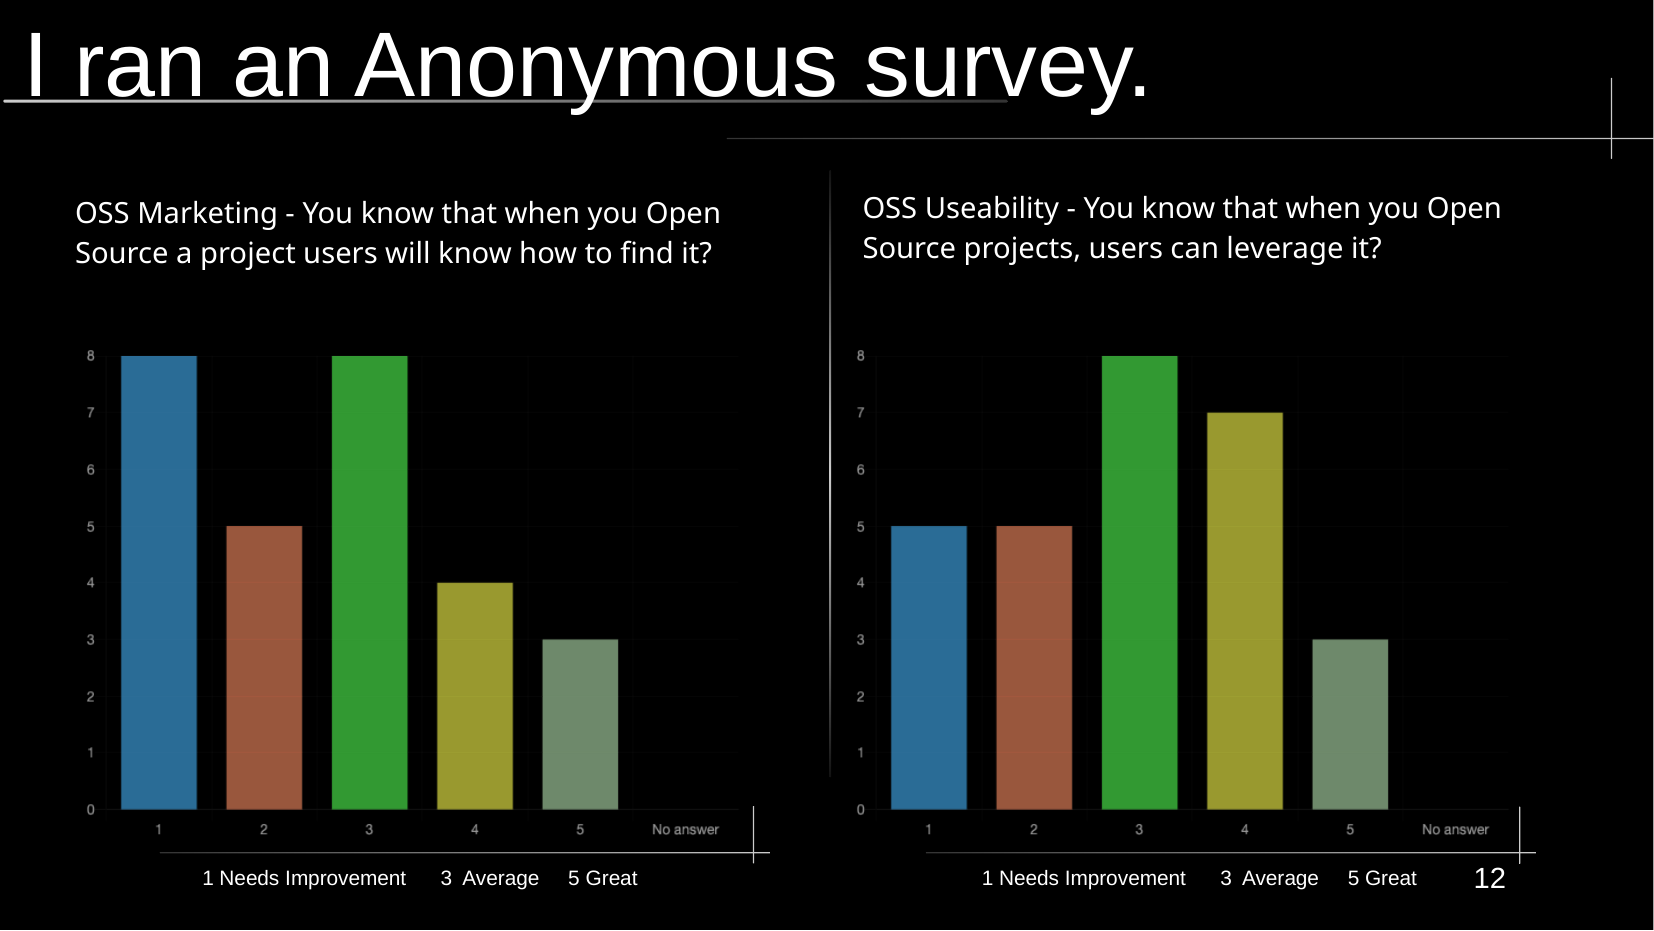

# I ran an Anonymous survey.
OSS Useability - You know that when you Open Source projects, users can leverage it?
OSS Marketing - You know that when you Open Source a project users will know how to find it?
1 Needs Improvement 3 Average 5 Great
1 Needs Improvement 3 Average 5 Great
12